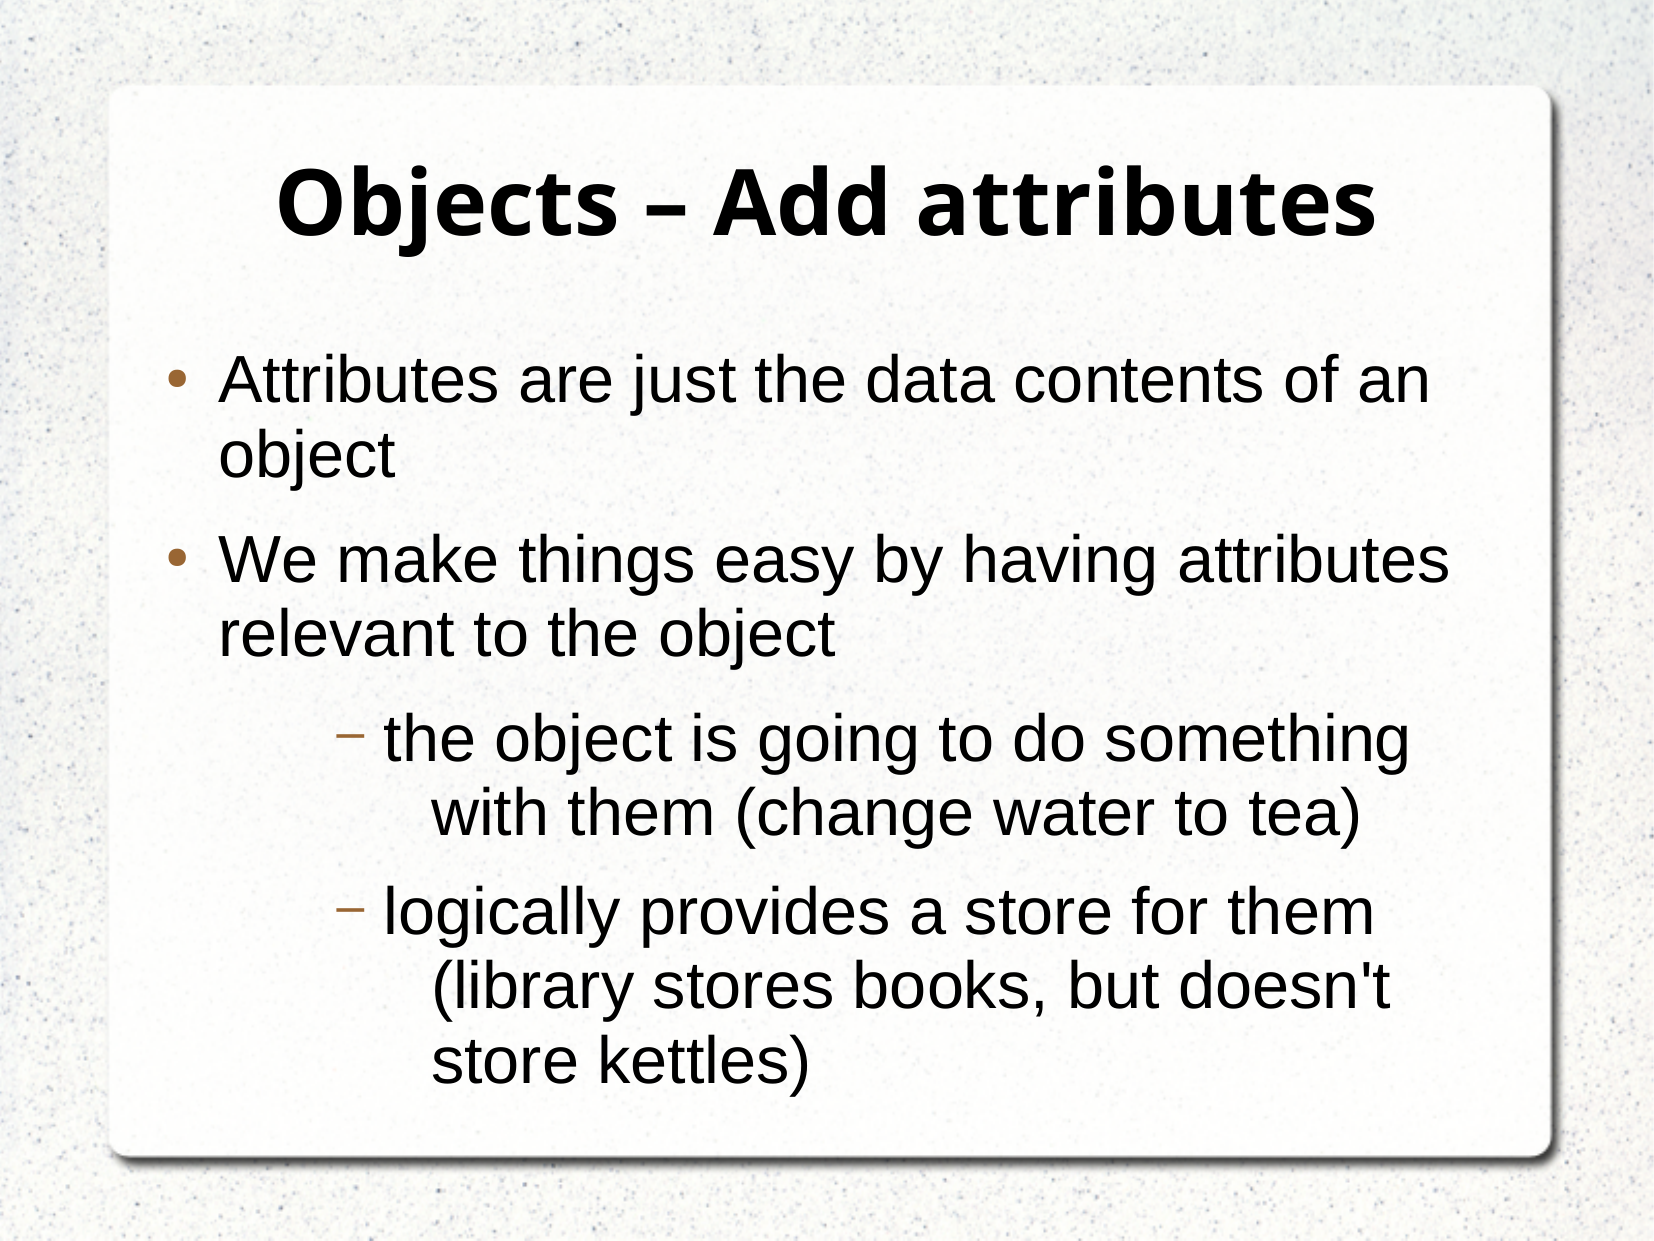

# Objects – Add attributes
Attributes are just the data contents of an object
We make things easy by having attributes relevant to the object
the object is going to do something with them (change water to tea)
logically provides a store for them (library stores books, but doesn't store kettles)